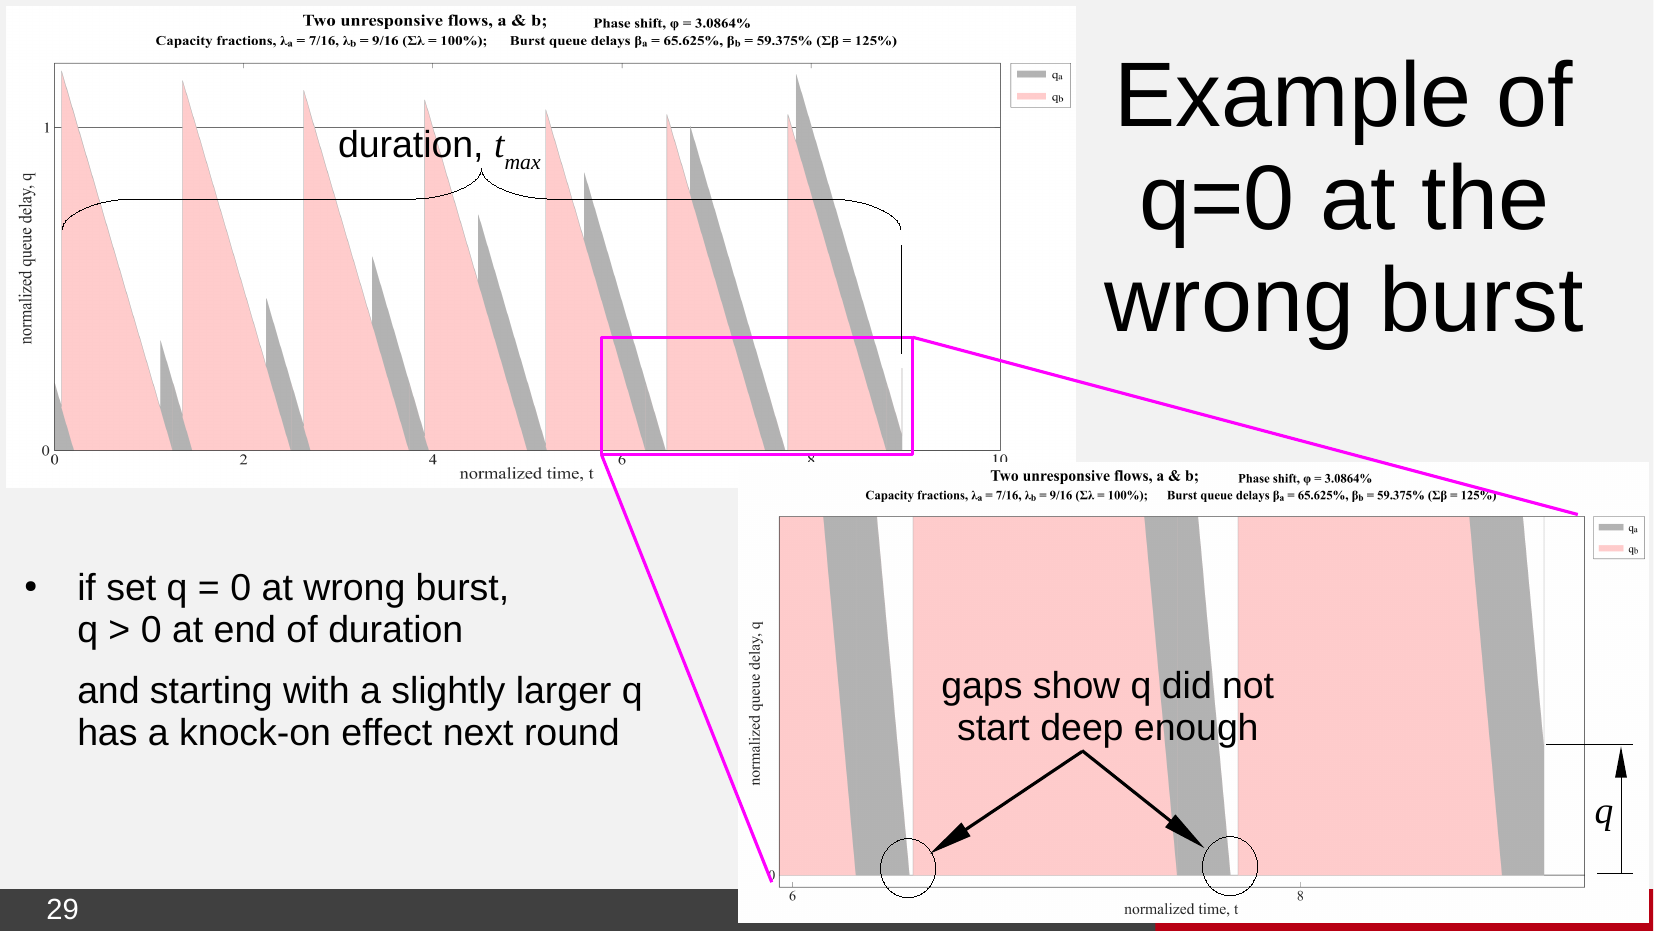

# Example of q=0 at the wrong burst
duration, tmax
if set q = 0 at wrong burst,
q > 0 at end of duration
and starting with a slightly larger q has a knock-on effect next round
gaps show q did not
start deep enough
q
29